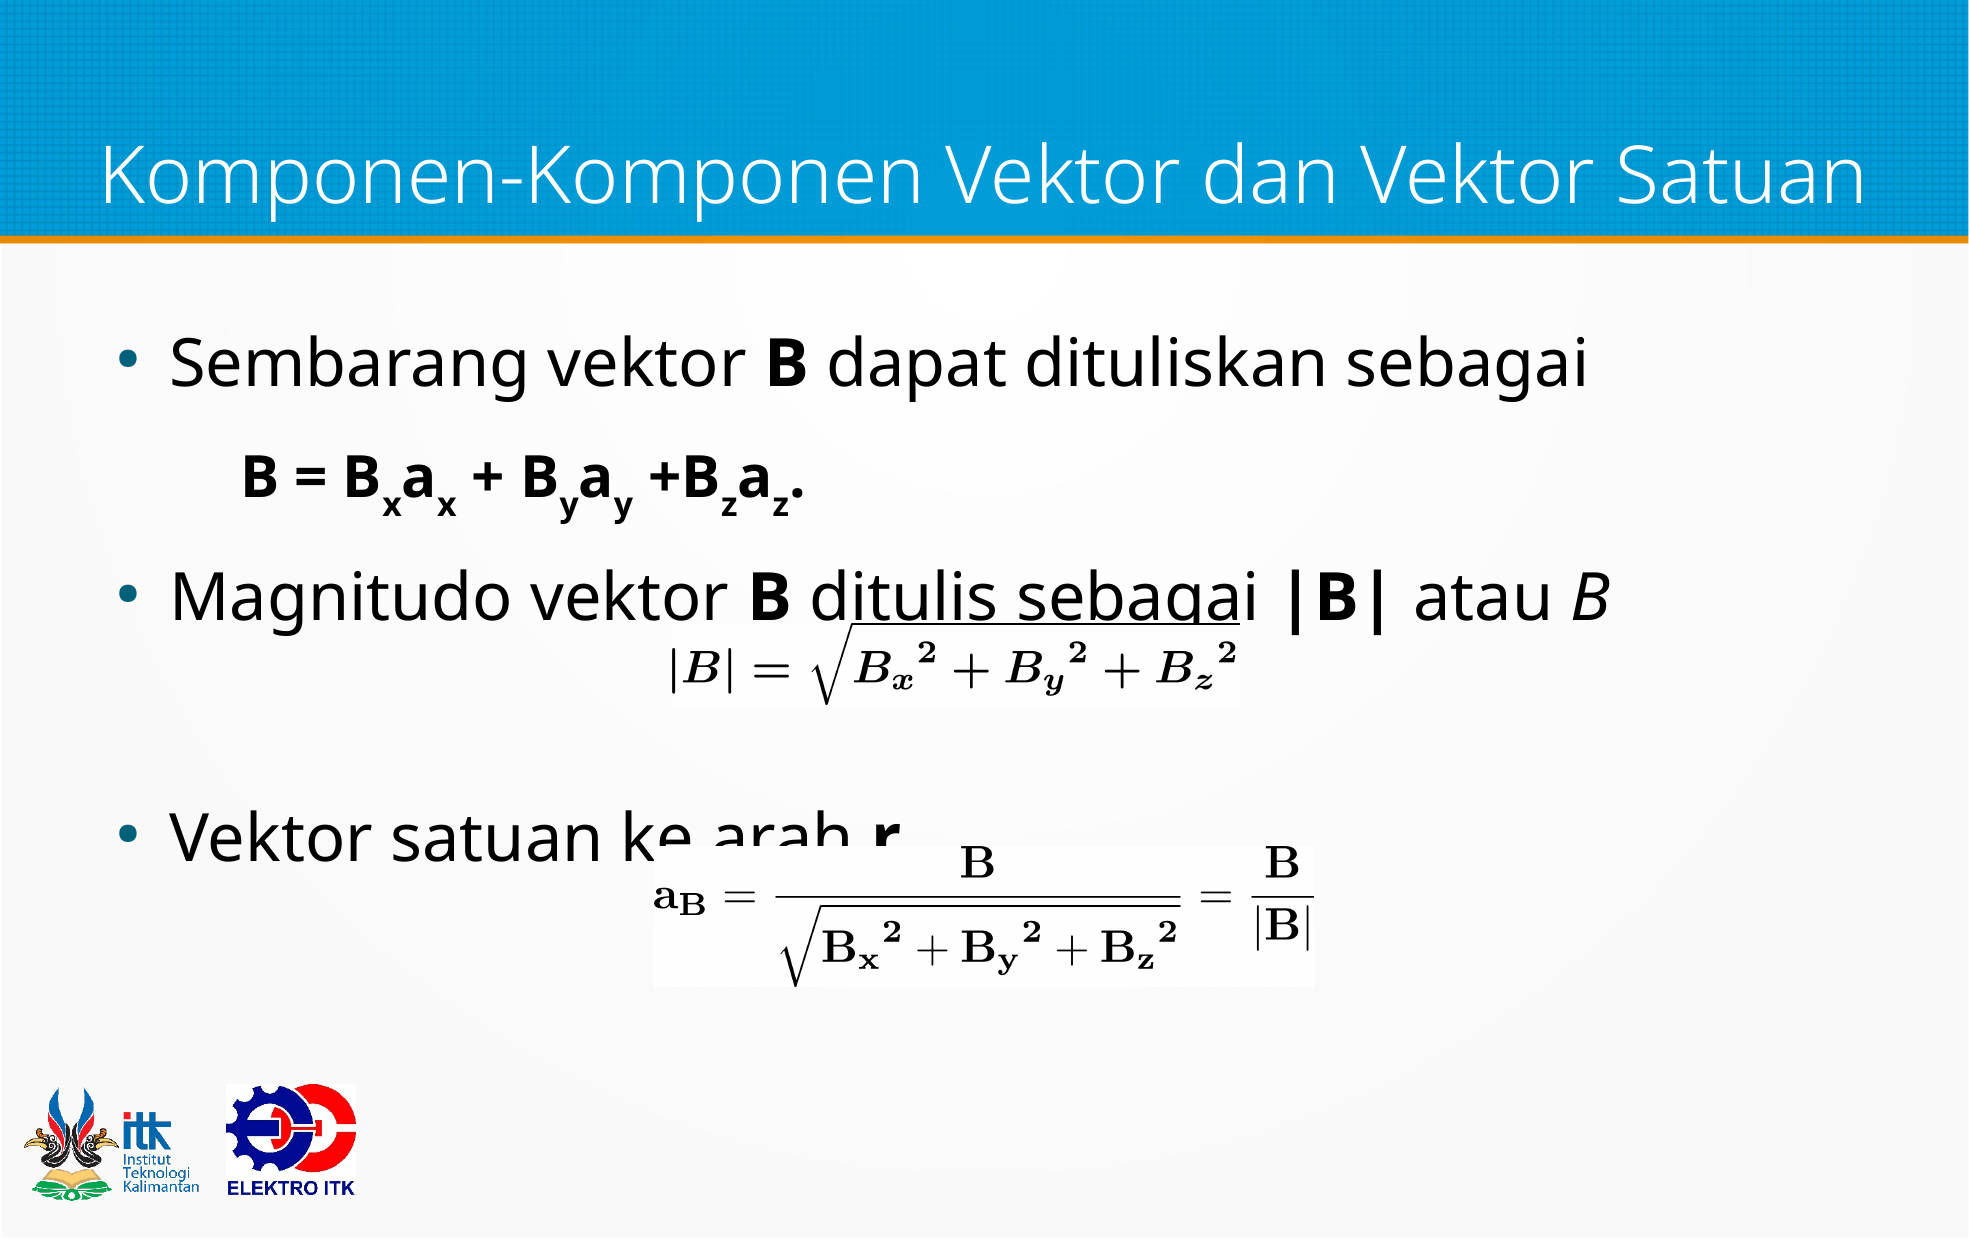

# Komponen-Komponen Vektor dan Vektor Satuan
Sembarang vektor B dapat dituliskan sebagai
B = Bxax + Byay +Bzaz.
Magnitudo vektor B ditulis sebagai |B| atau B
Vektor satuan ke arah r